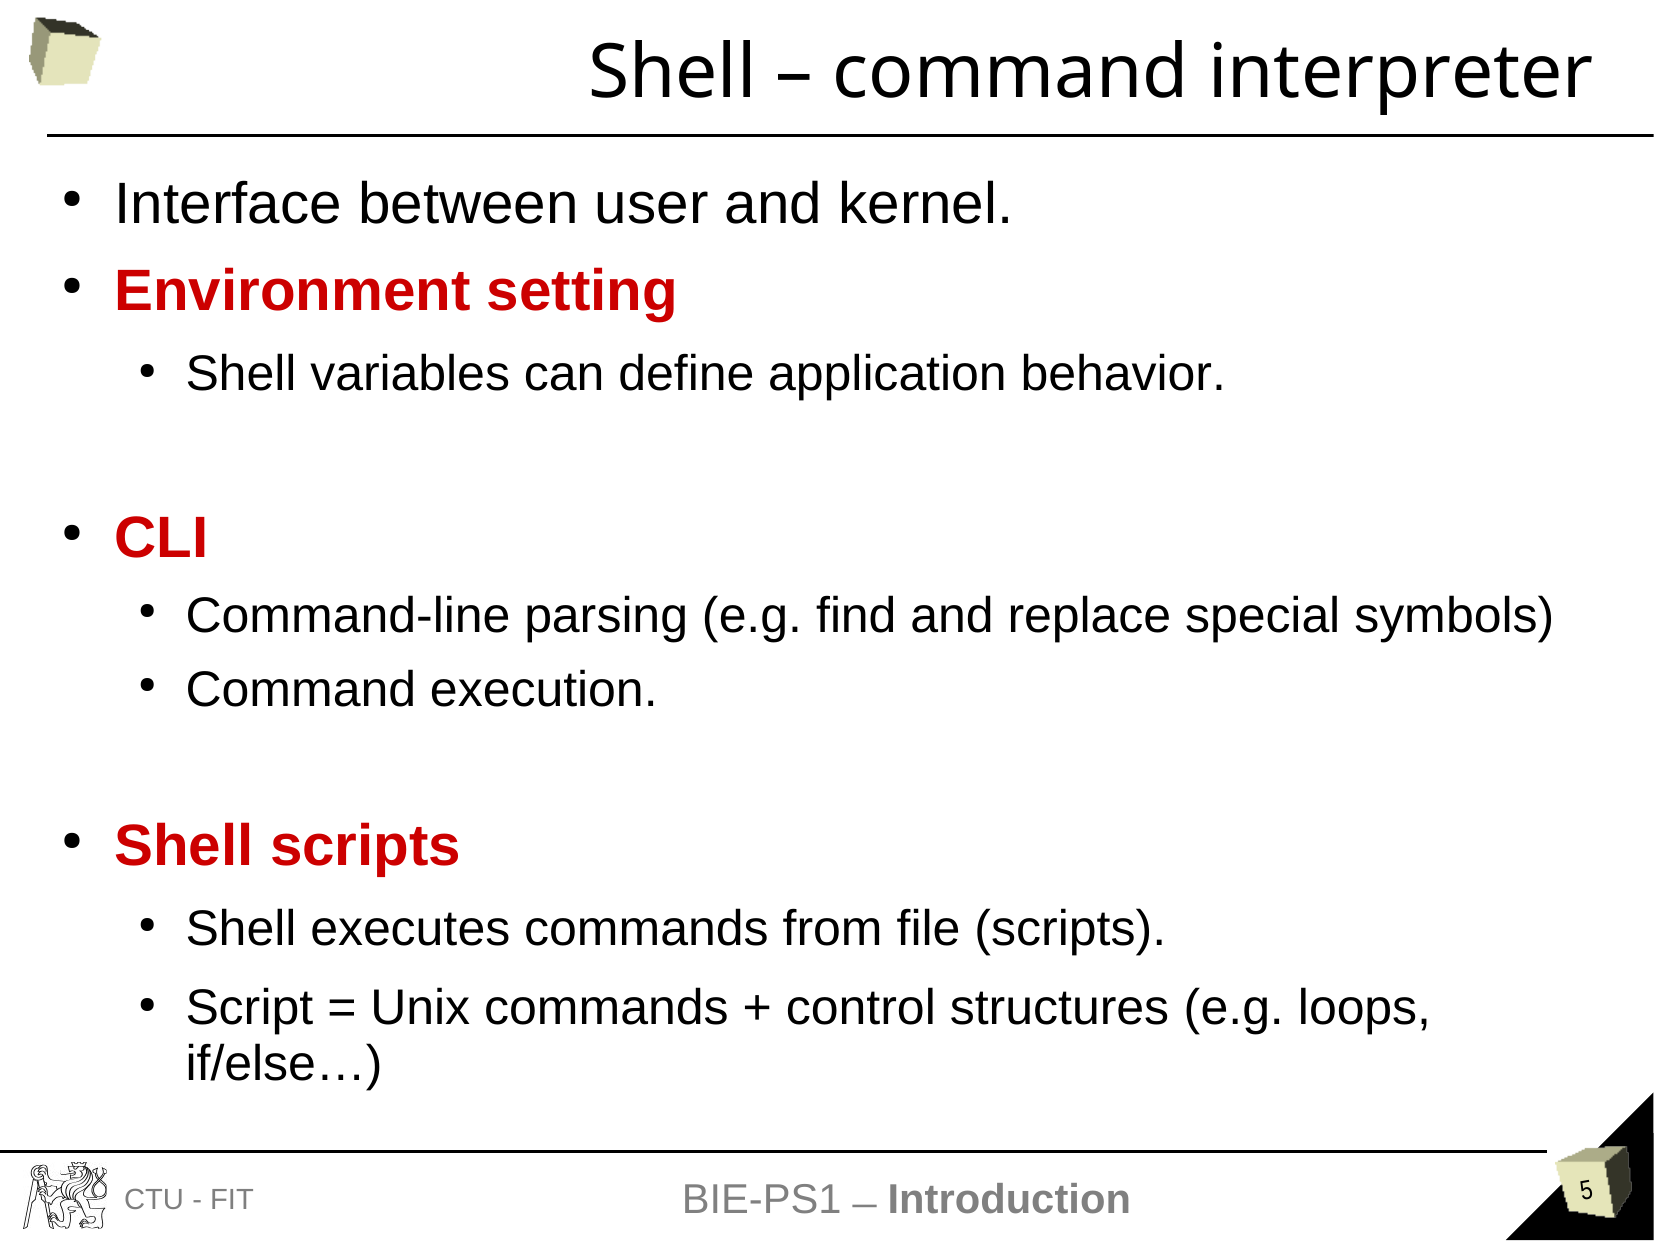

# Shell – command interpreter
Interface between user and kernel.
Environment setting
Shell variables can define application behavior.
CLI
Command-line parsing (e.g. find and replace special symbols)
Command execution.
Shell scripts
Shell executes commands from file (scripts).
Script = Unix commands + control structures (e.g. loops, if/else…)